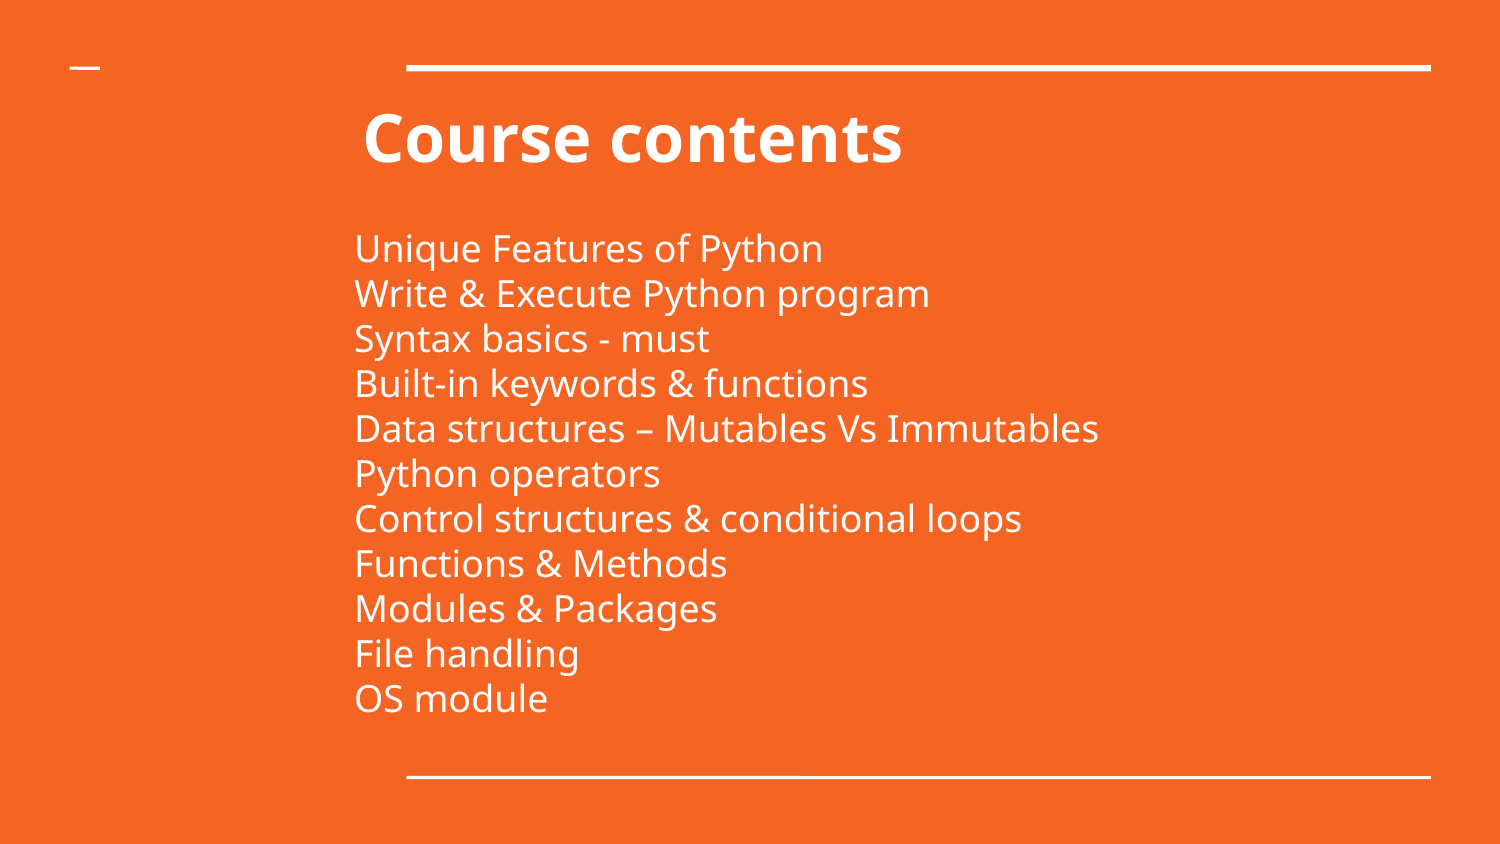

# Course contents
Unique Features of Python
Write & Execute Python program
Syntax basics - must
Built-in keywords & functions
Data structures – Mutables Vs Immutables
Python operators
Control structures & conditional loops
Functions & Methods
Modules & Packages
File handling
OS module